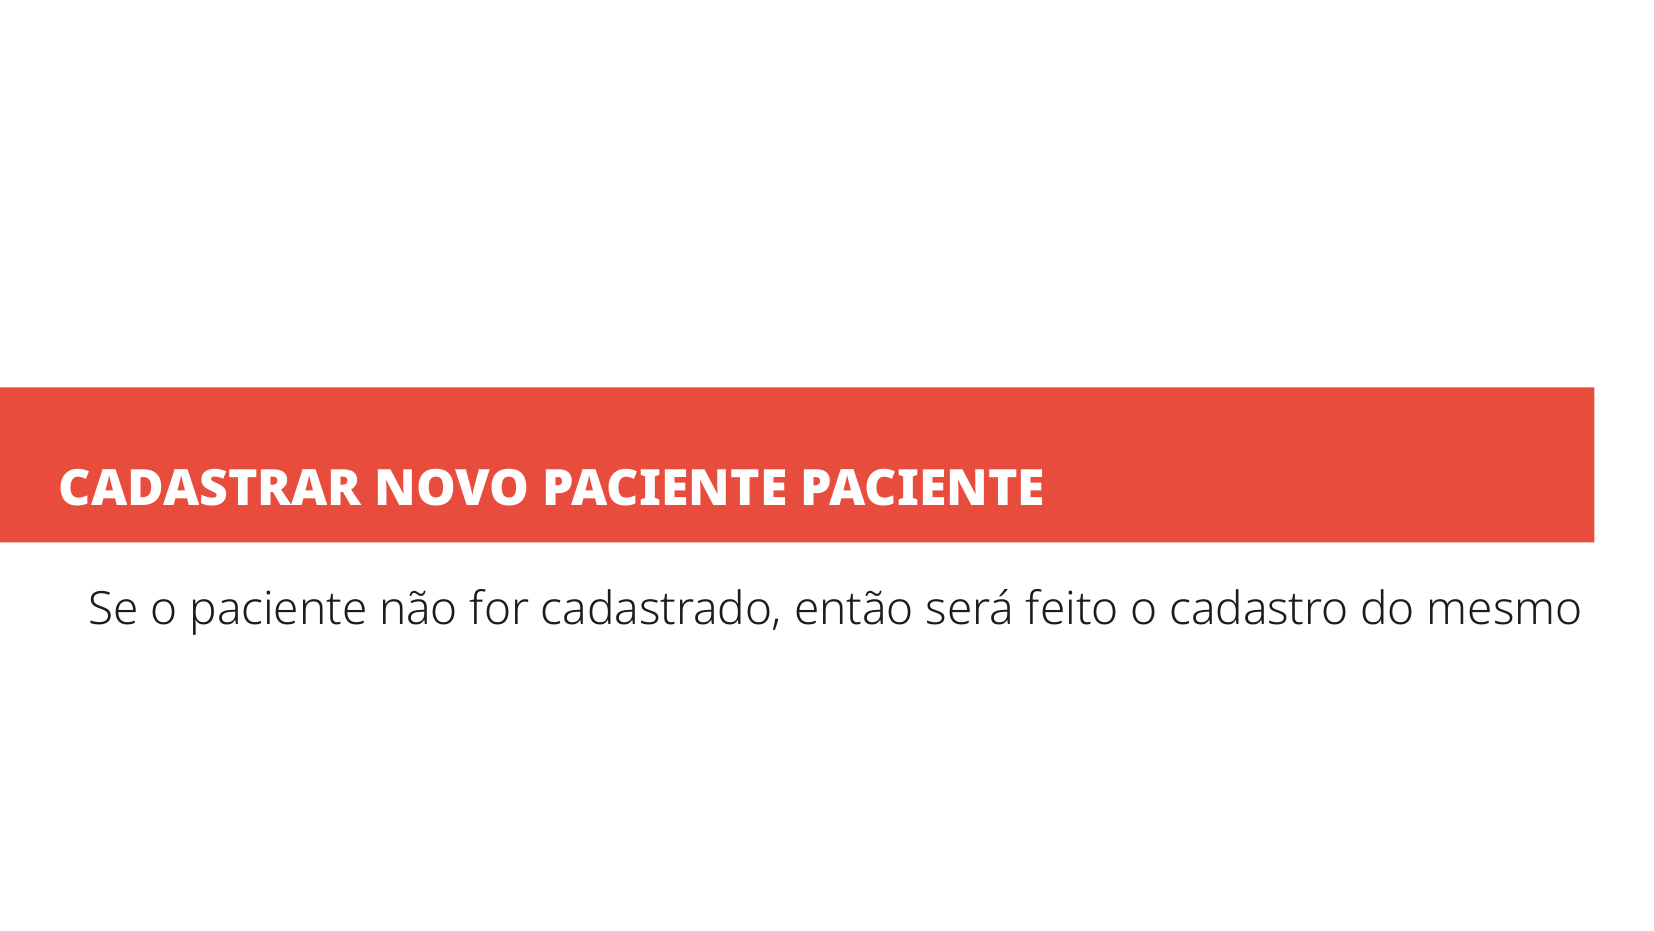

# CADASTRAR NOVO PACIENTE PACIENTE
Se o paciente não for cadastrado, então será feito o cadastro do mesmo